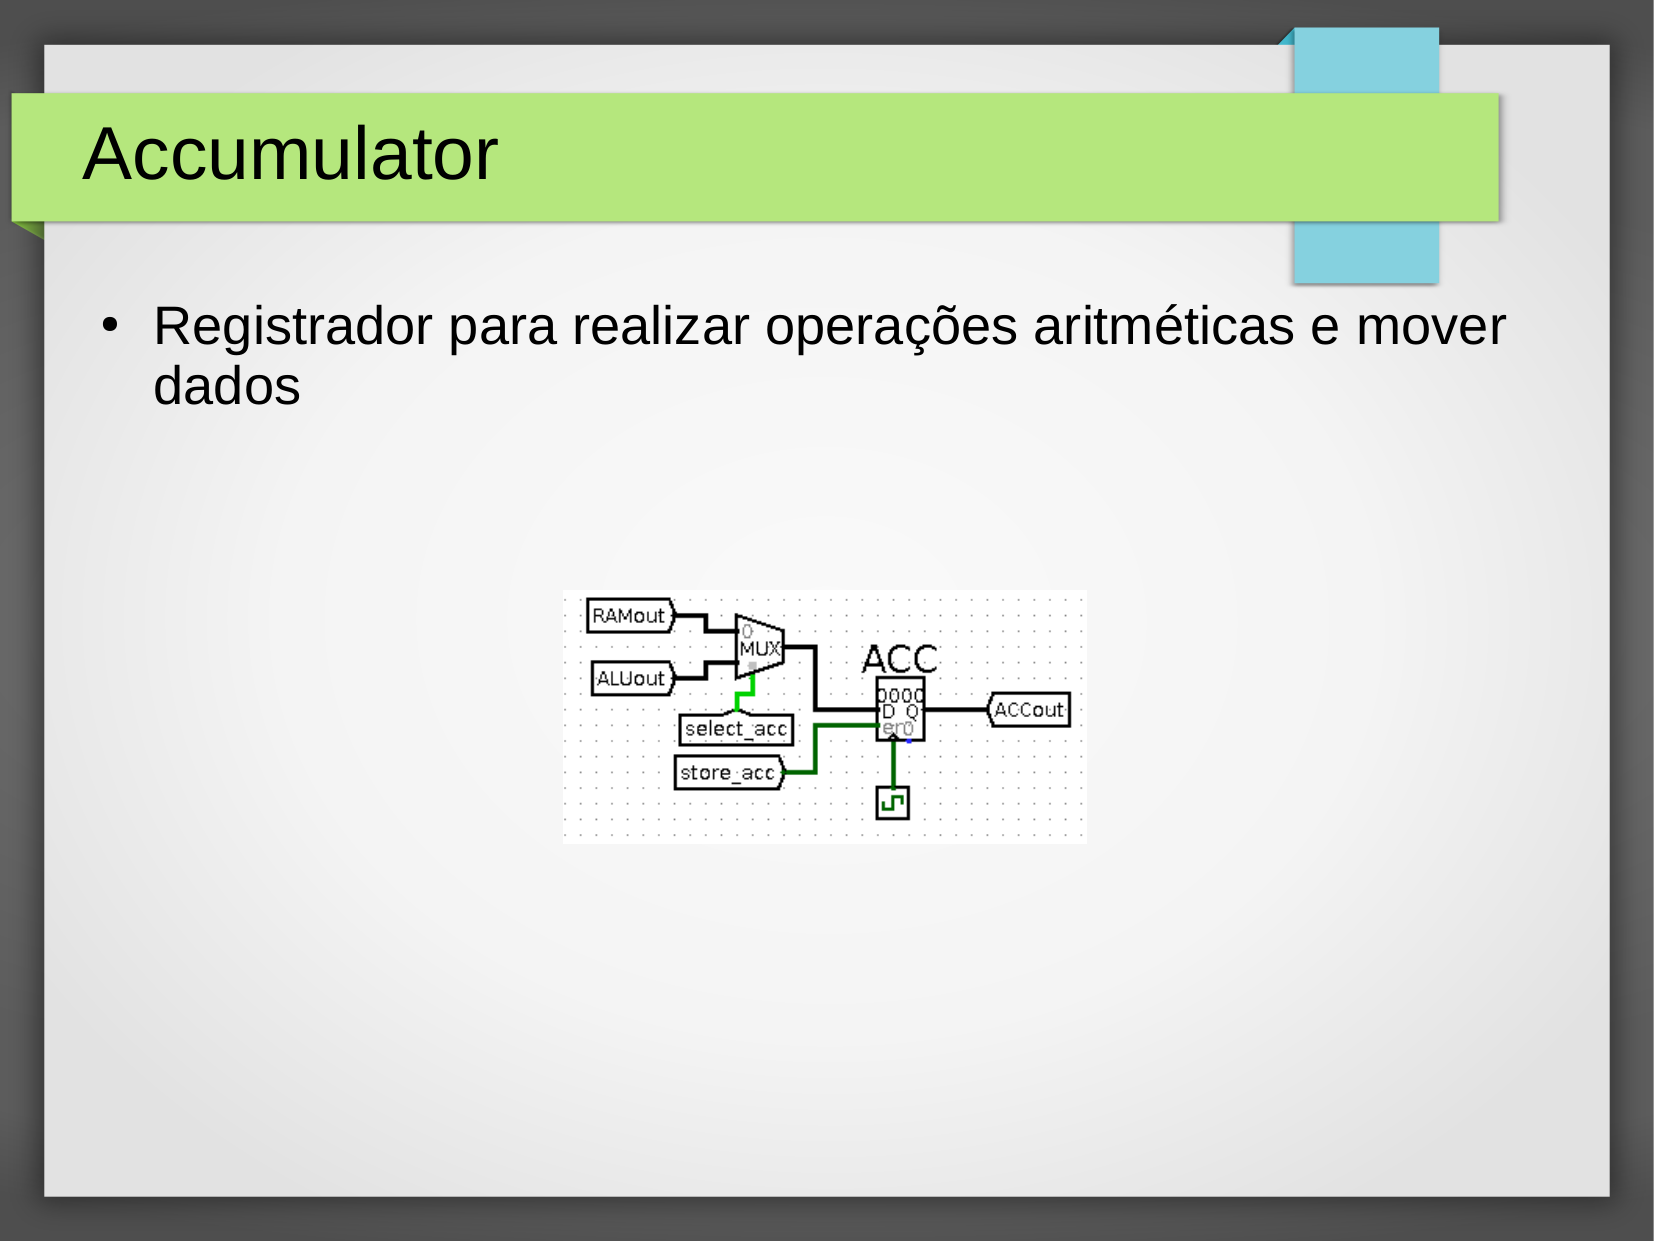

# Accumulator
Registrador para realizar operações aritméticas e mover dados